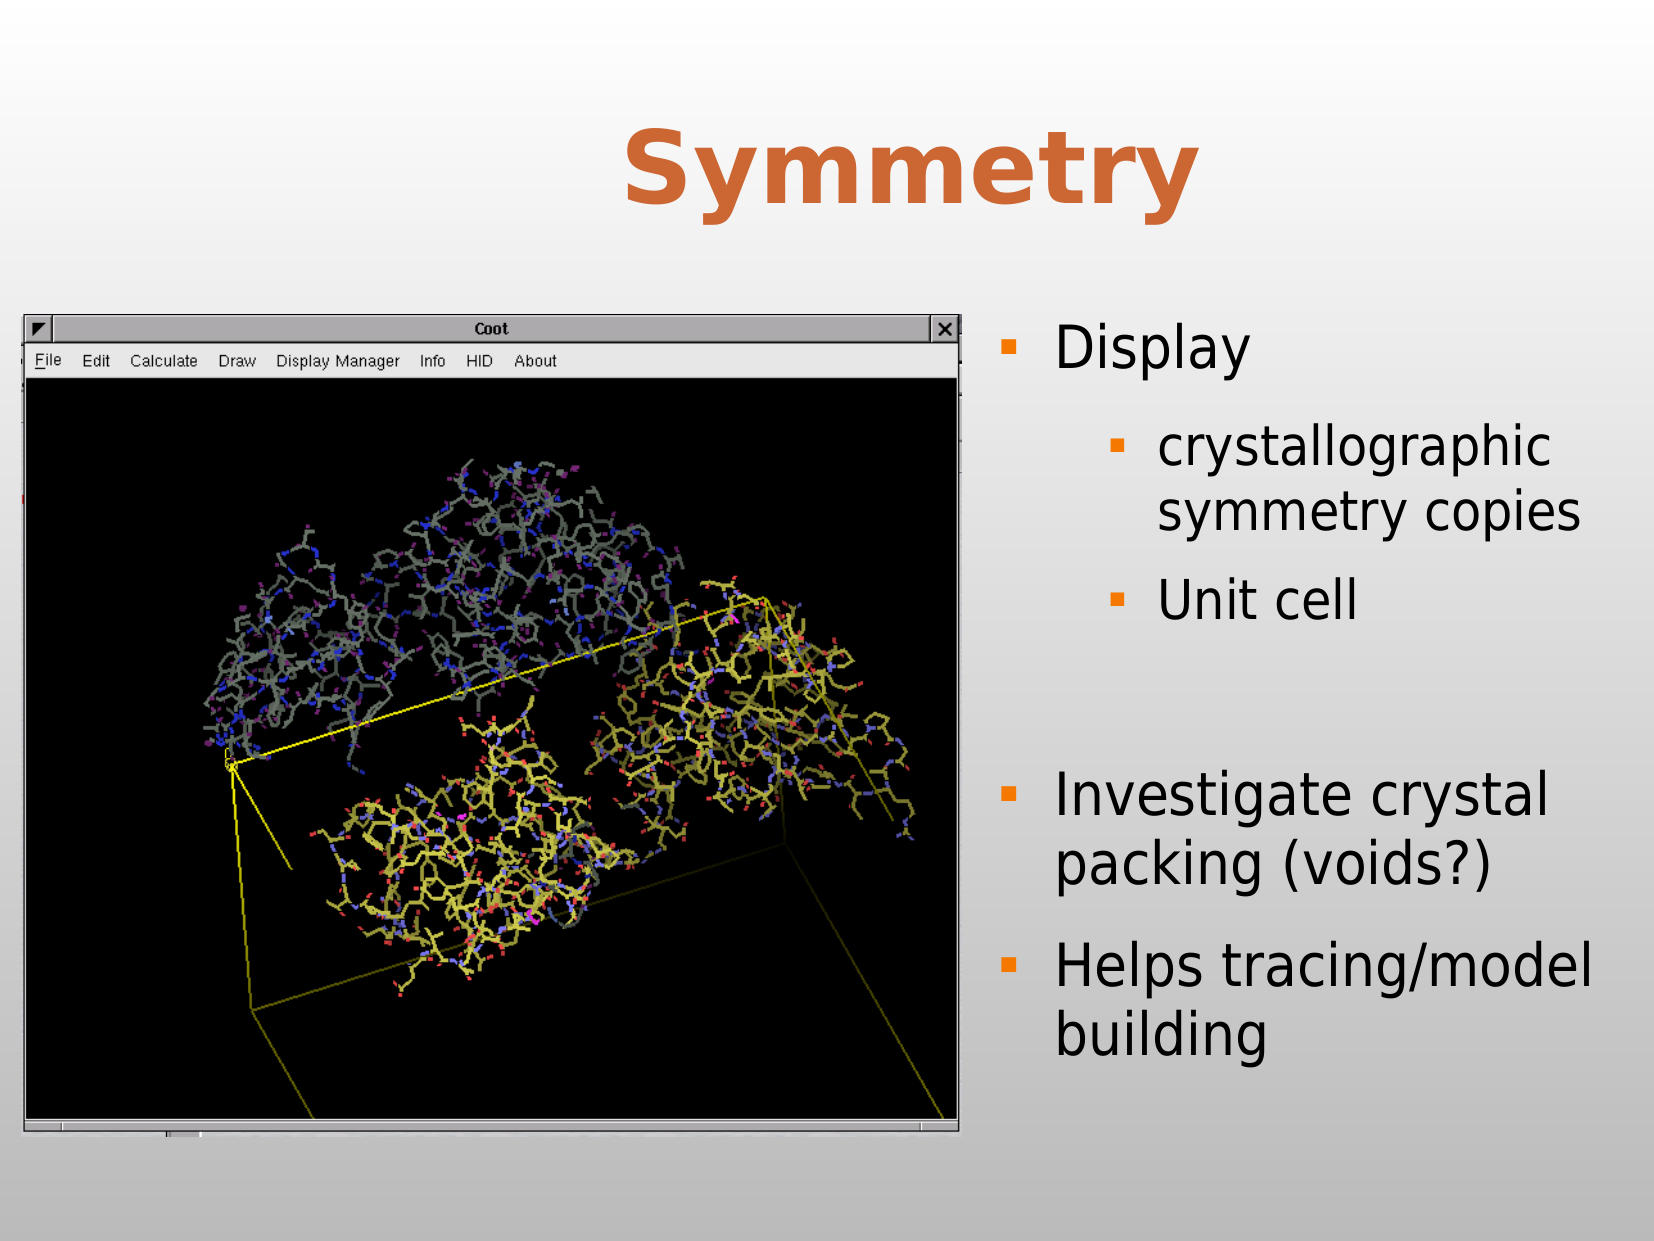

# Symmetry
Display
crystallographic symmetry copies
Unit cell
Investigate crystal packing (voids?)
Helps tracing/model building